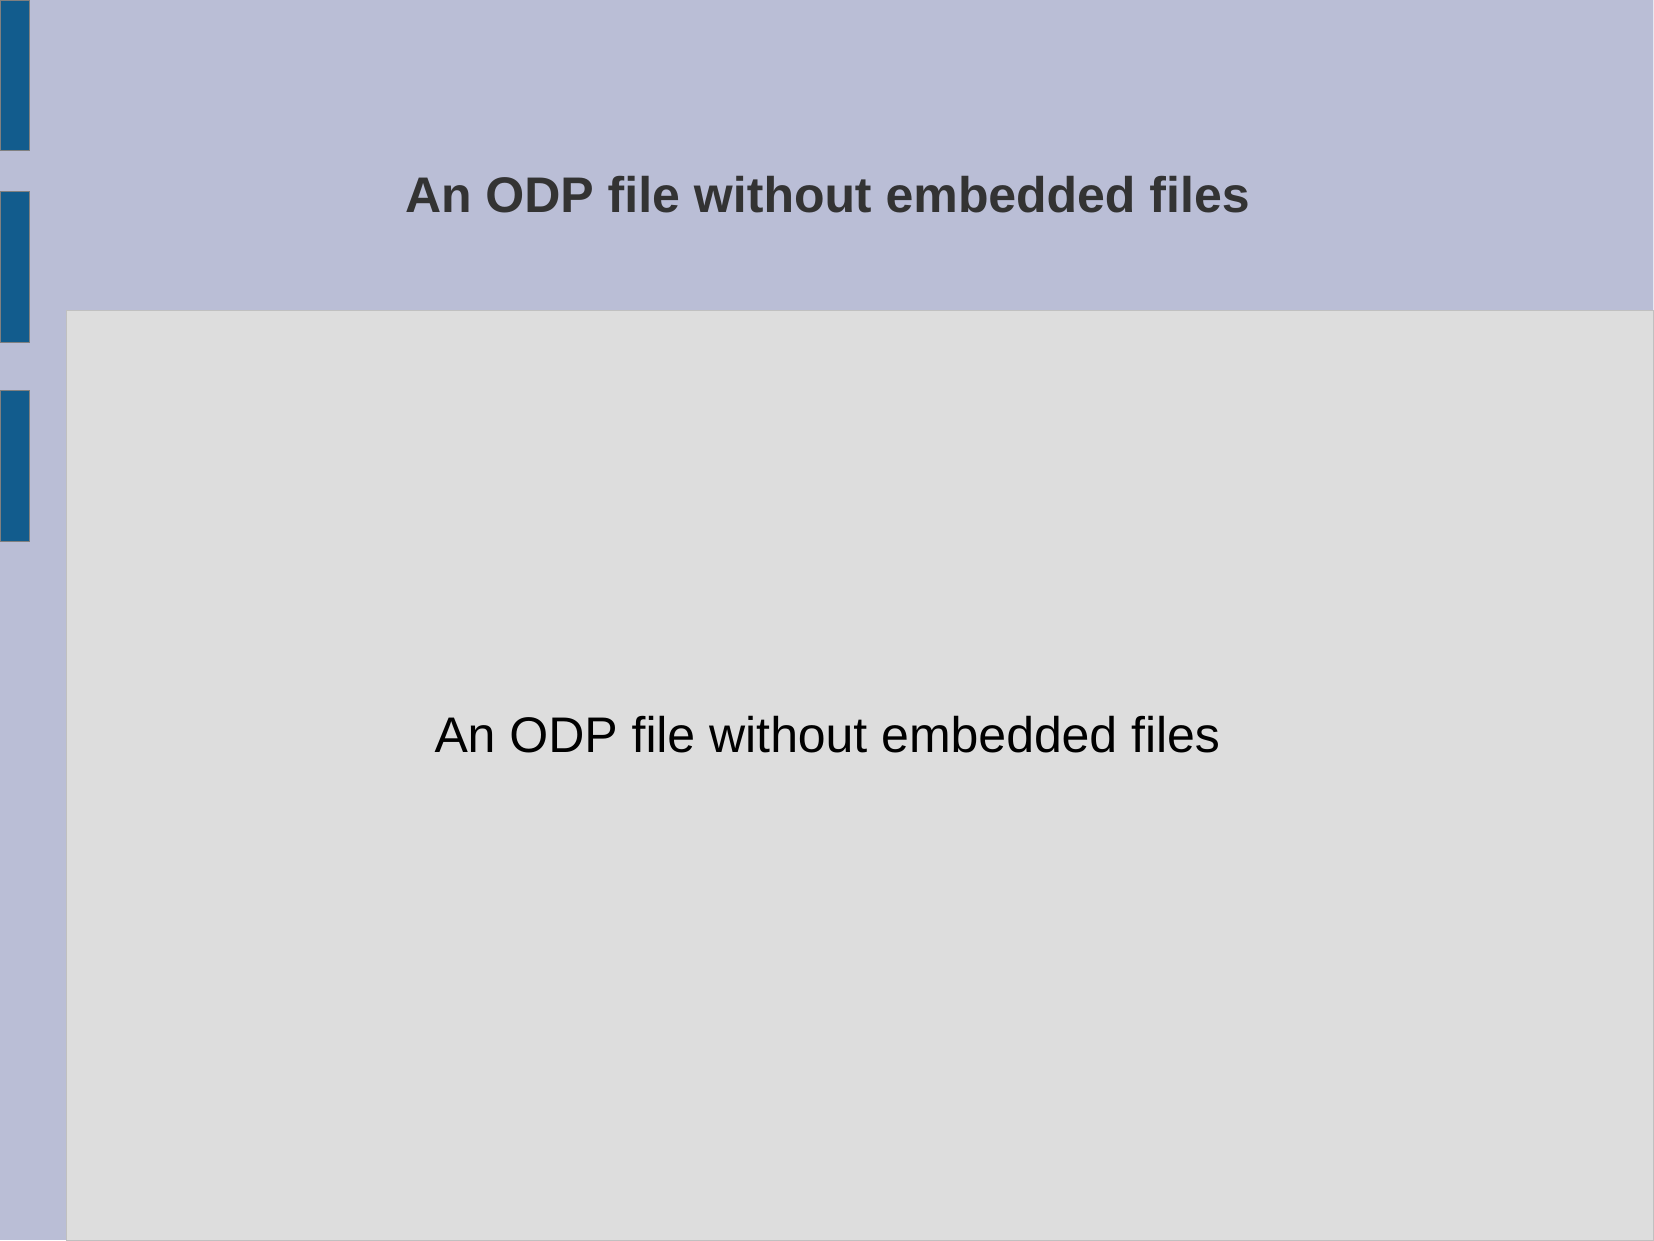

# An ODP file without embedded files
An ODP file without embedded files